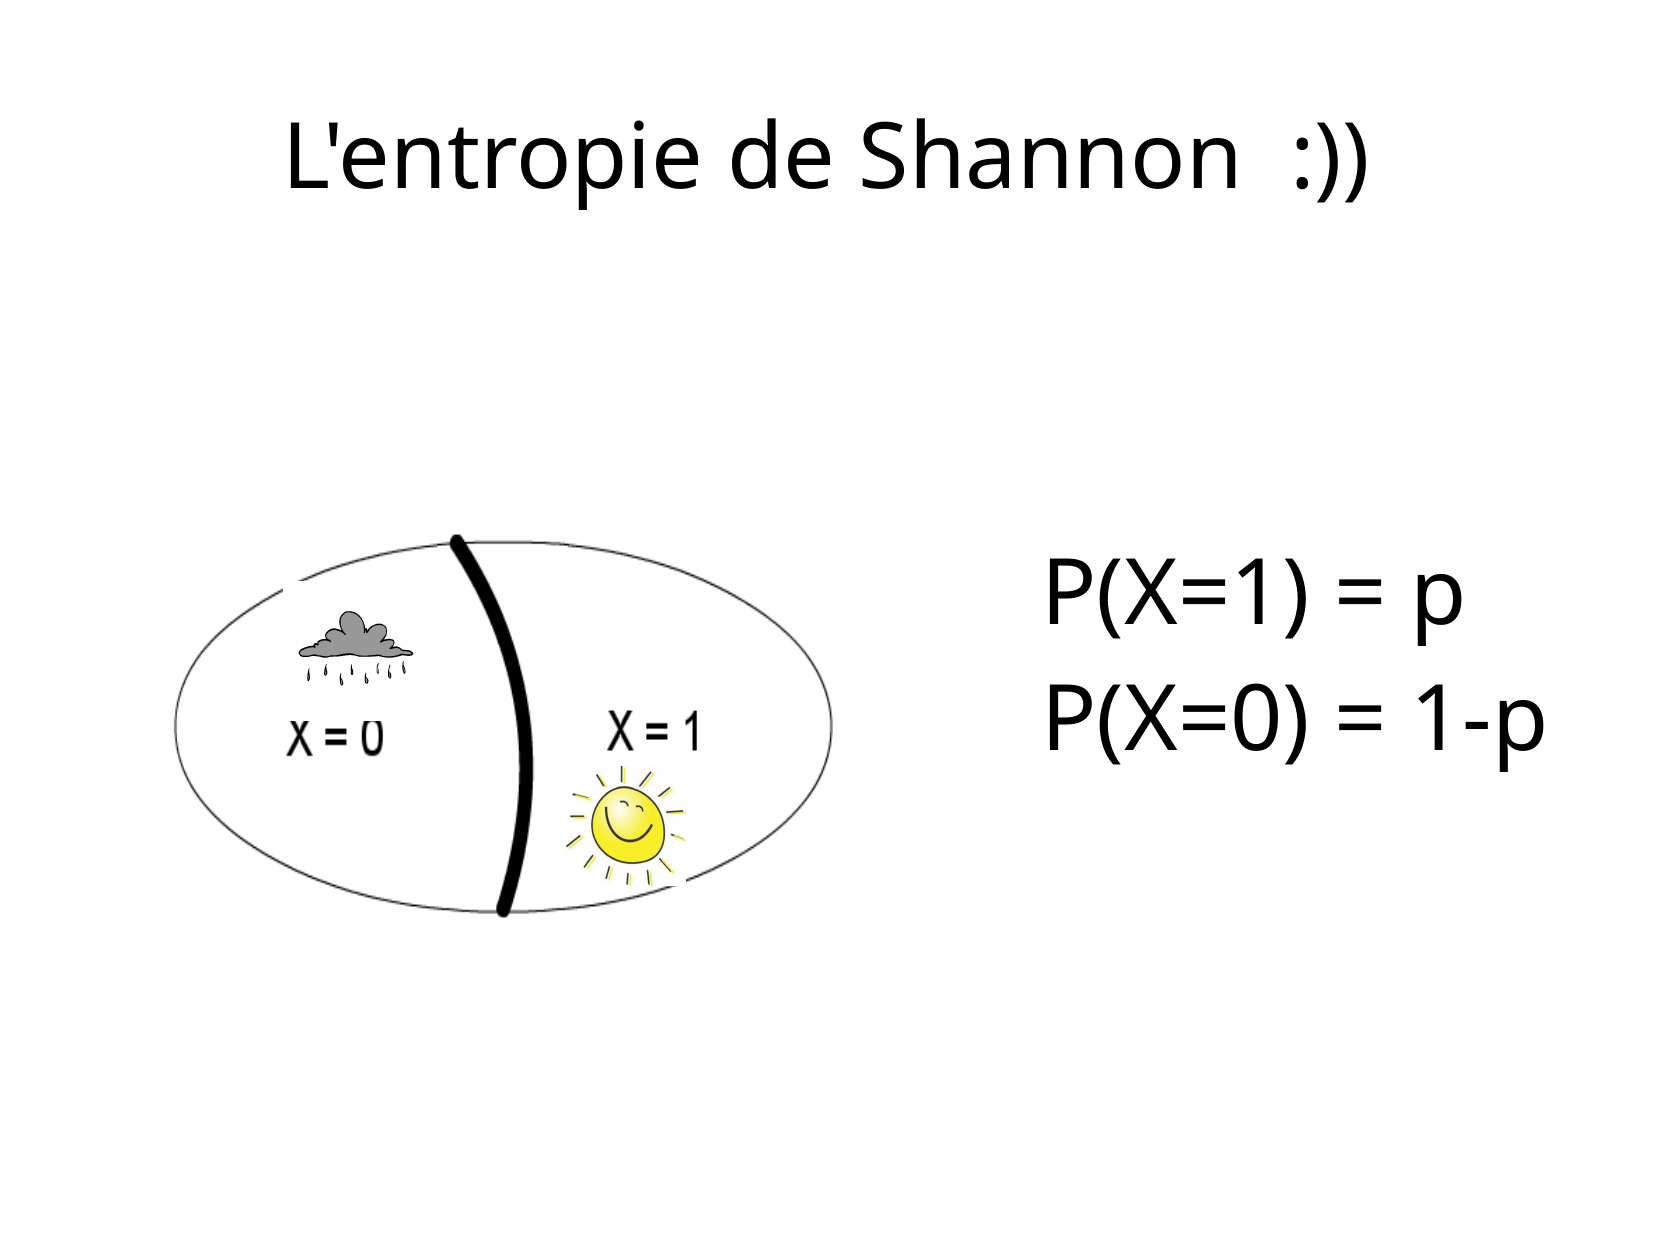

# L'entropie de Shannon :))
P(X=1) = p
P(X=0) = 1-p